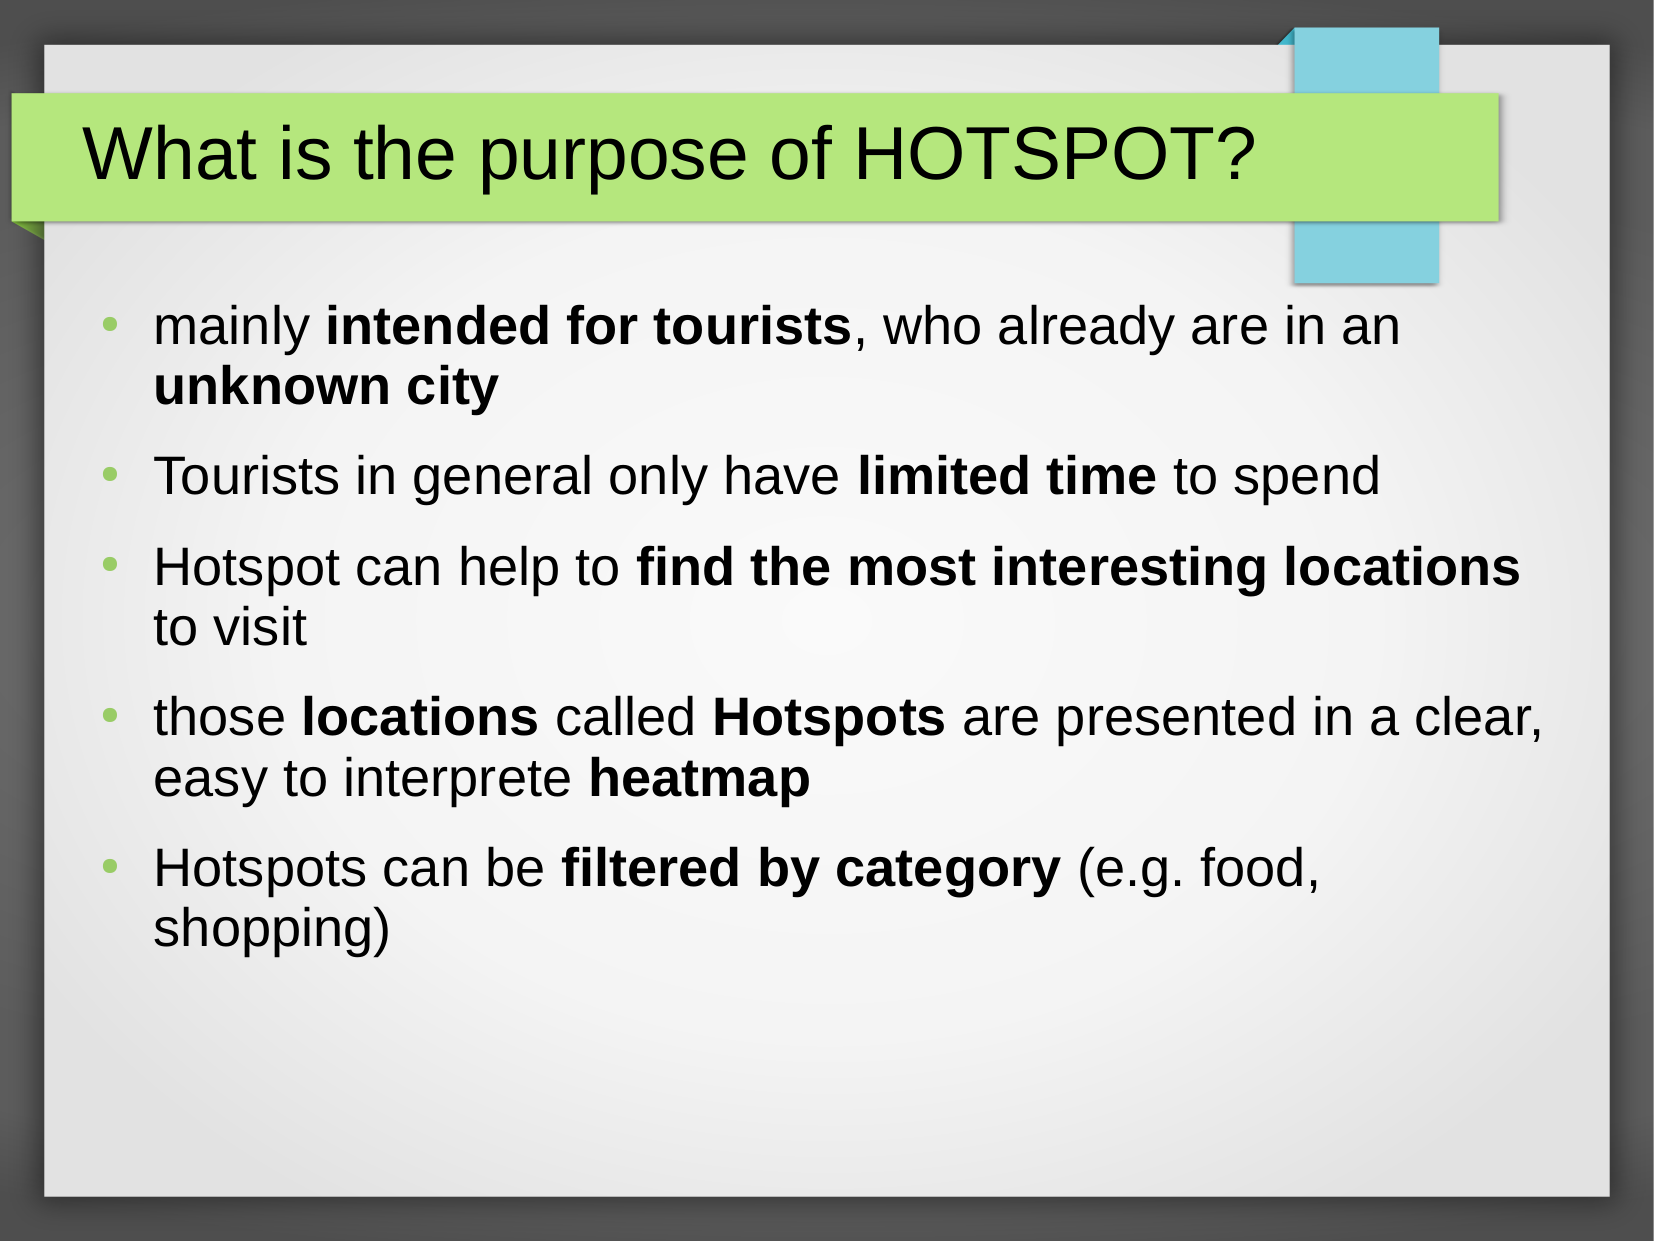

# What is the purpose of HOTSPOT?
mainly intended for tourists, who already are in an unknown city
Tourists in general only have limited time to spend
Hotspot can help to find the most interesting locations to visit
those locations called Hotspots are presented in a clear, easy to interprete heatmap
Hotspots can be filtered by category (e.g. food, shopping)